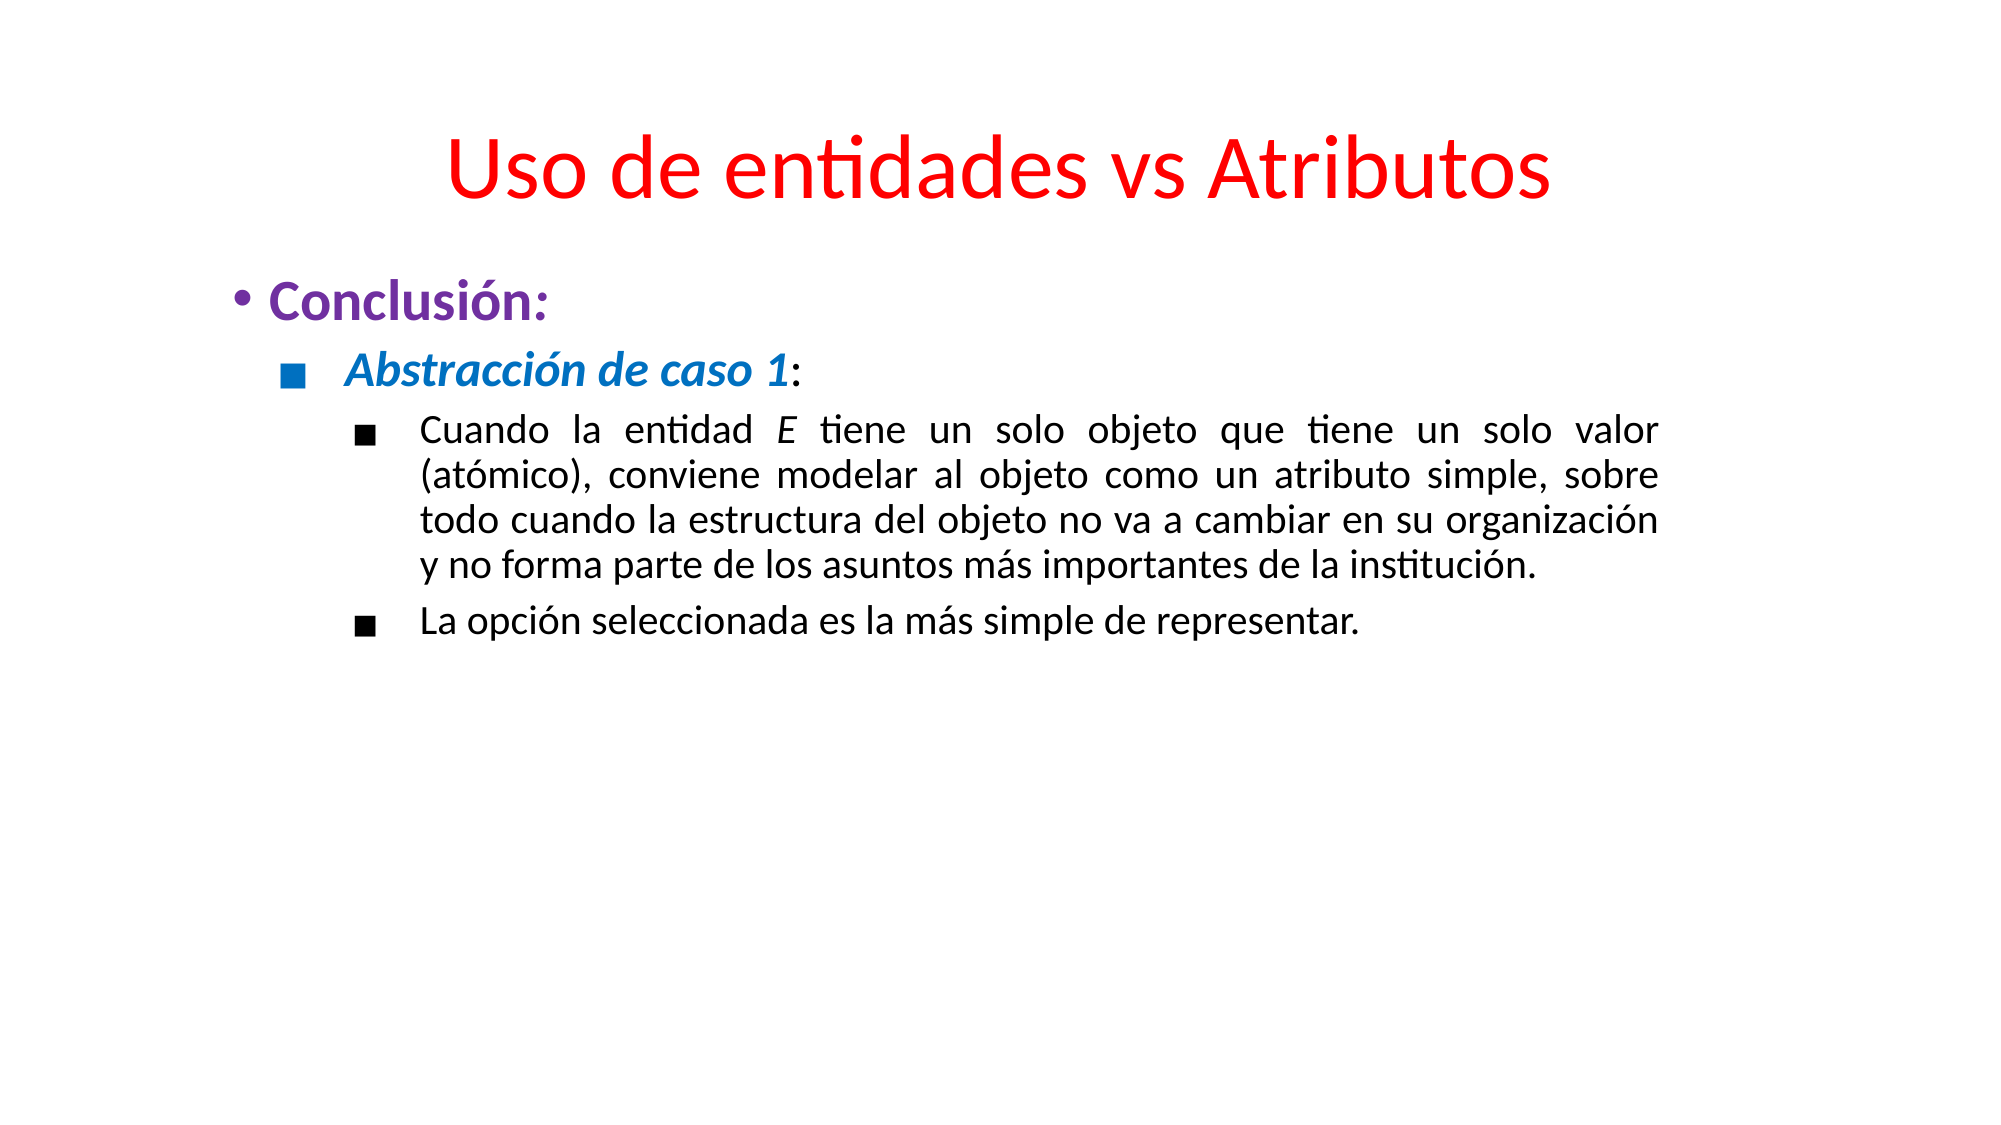

# Uso de entidades vs Atributos
Conclusión:
Abstracción de caso 1:
Cuando la entidad E tiene un solo objeto que tiene un solo valor (atómico), conviene modelar al objeto como un atributo simple, sobre todo cuando la estructura del objeto no va a cambiar en su organización y no forma parte de los asuntos más importantes de la institución.
La opción seleccionada es la más simple de representar.